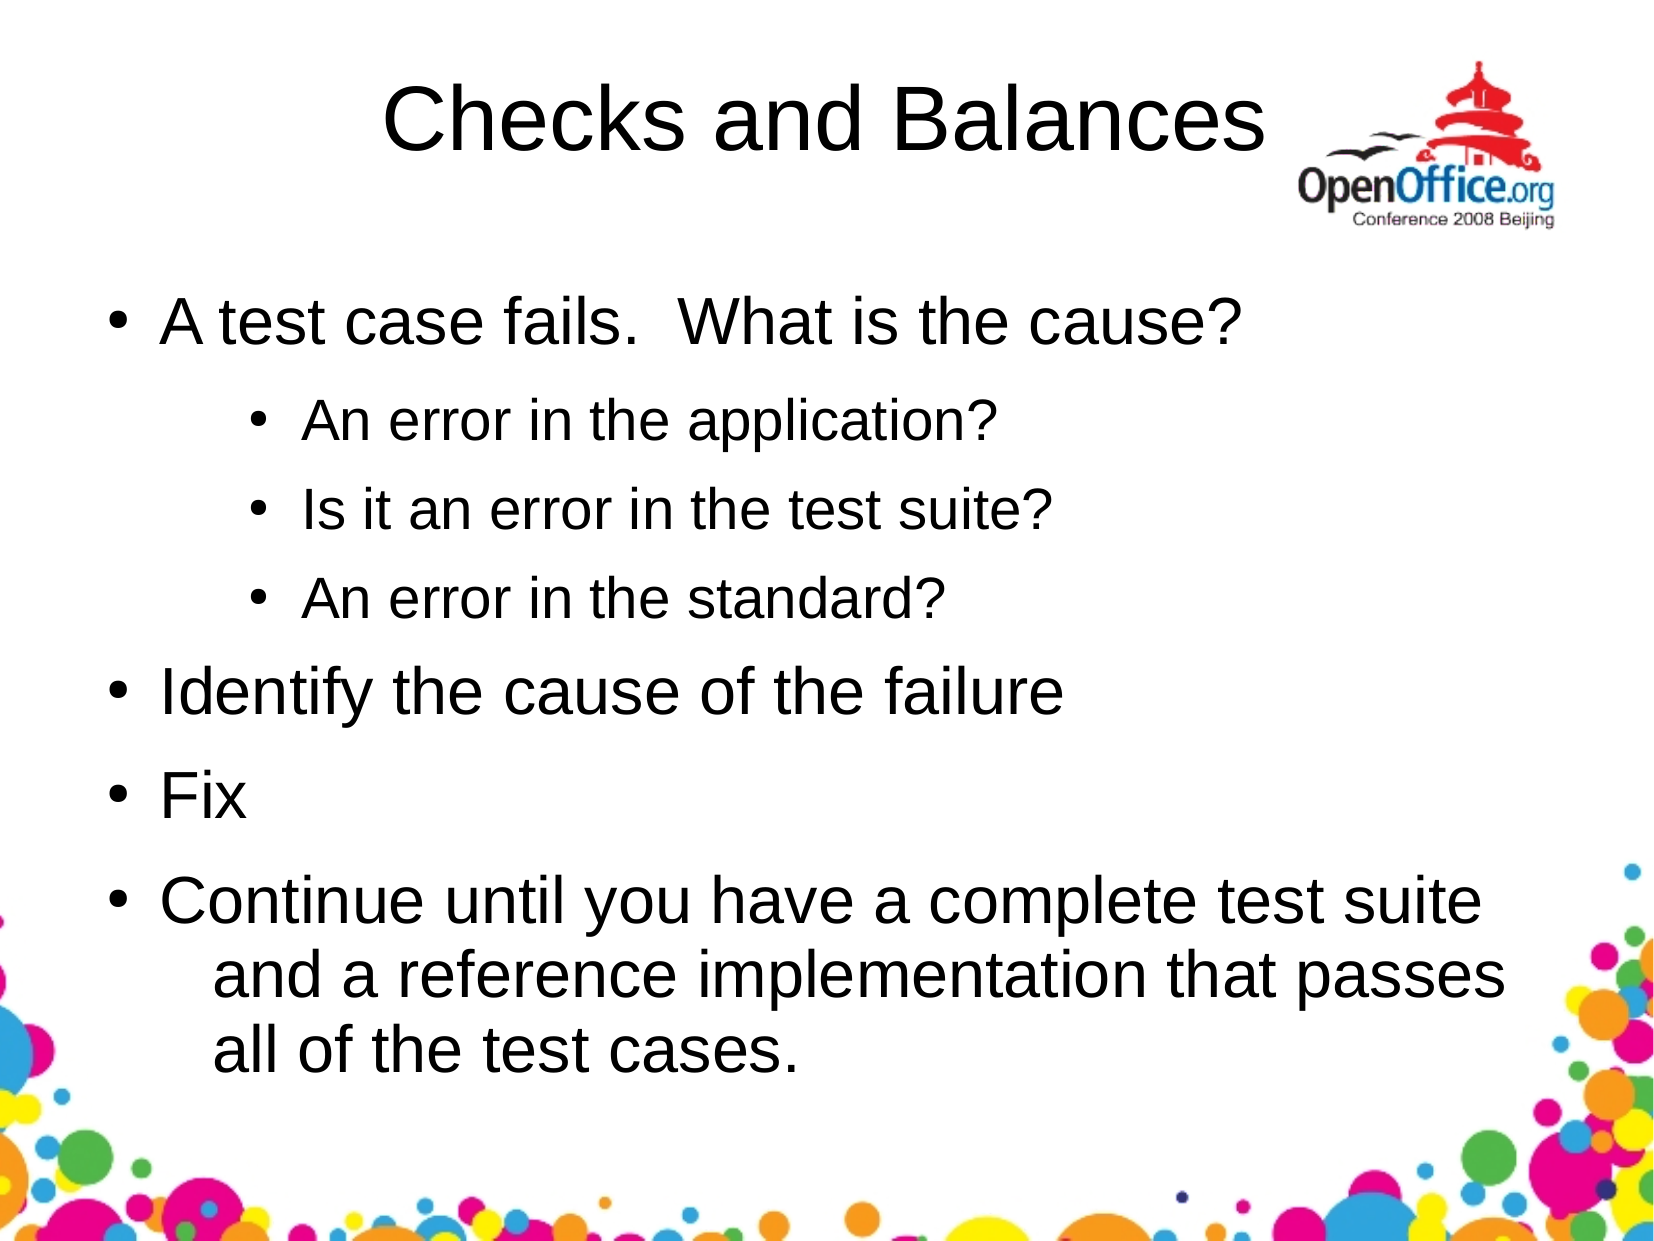

# Checks and Balances
A test case fails. What is the cause?
An error in the application?
Is it an error in the test suite?
An error in the standard?
Identify the cause of the failure
Fix
Continue until you have a complete test suite and a reference implementation that passes all of the test cases.